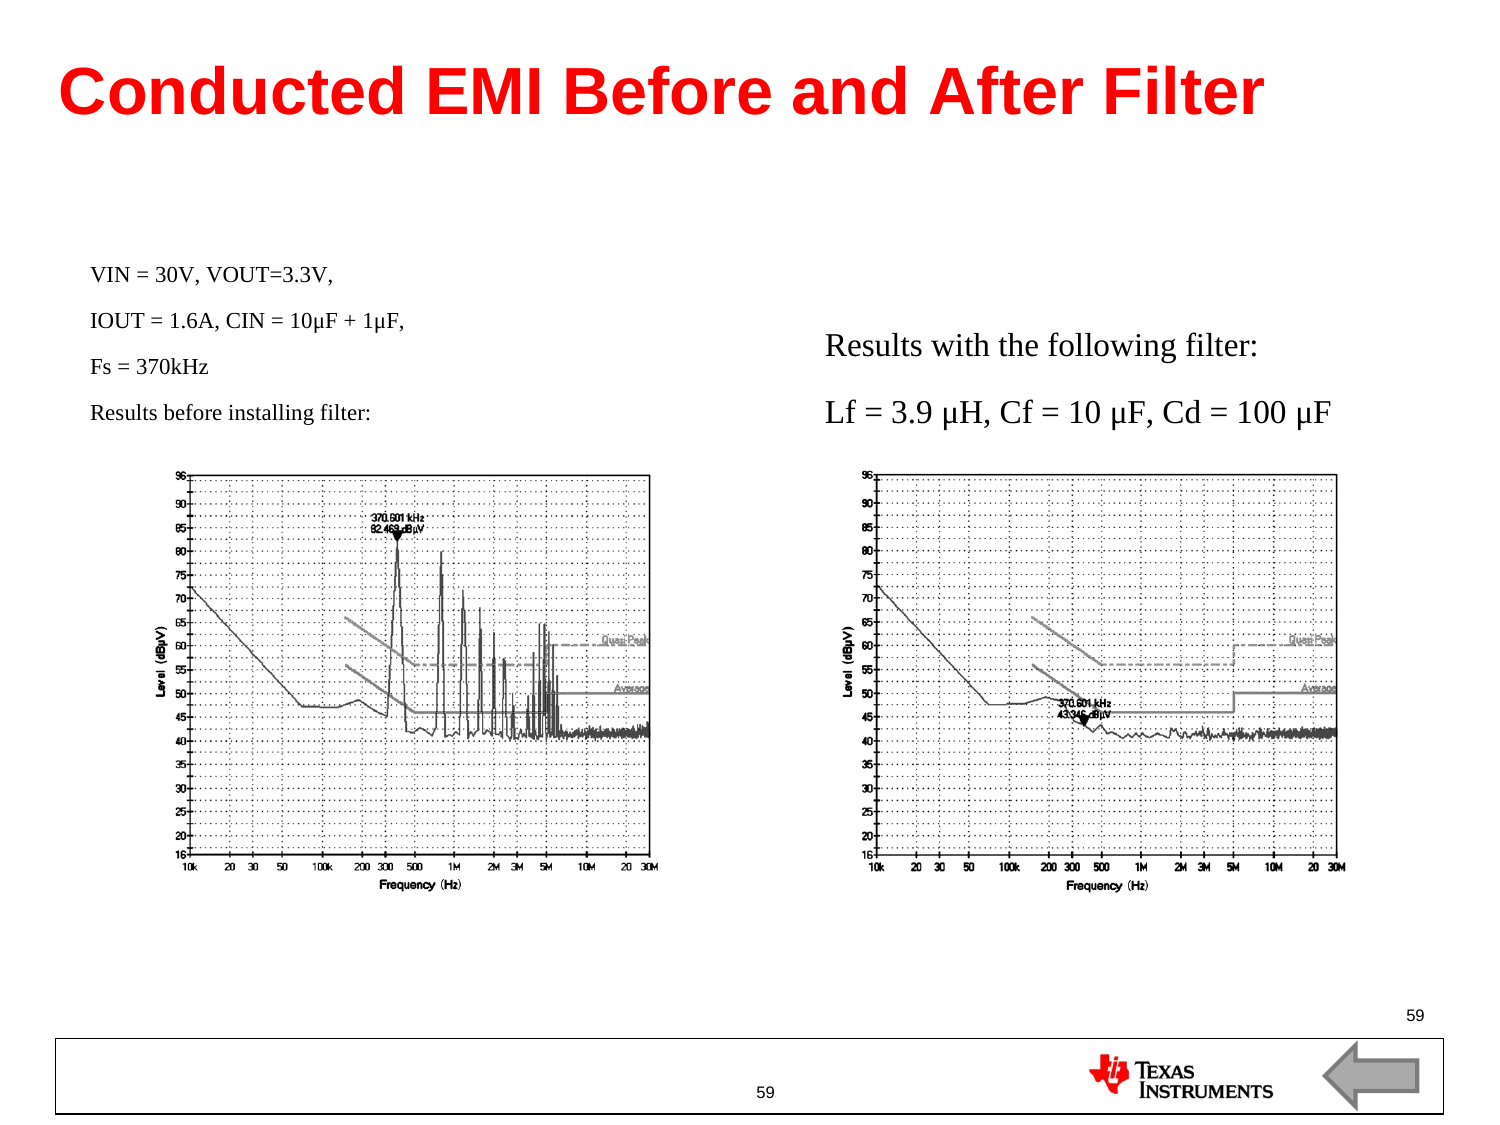

# Conducted EMI Before and After Filter
VIN = 30V, VOUT=3.3V,
IOUT = 1.6A, CIN = 10μF + 1μF,
Fs = 370kHz
Results before installing filter:
Results with the following filter:
Lf = 3.9 μH, Cf = 10 μF, Cd = 100 μF